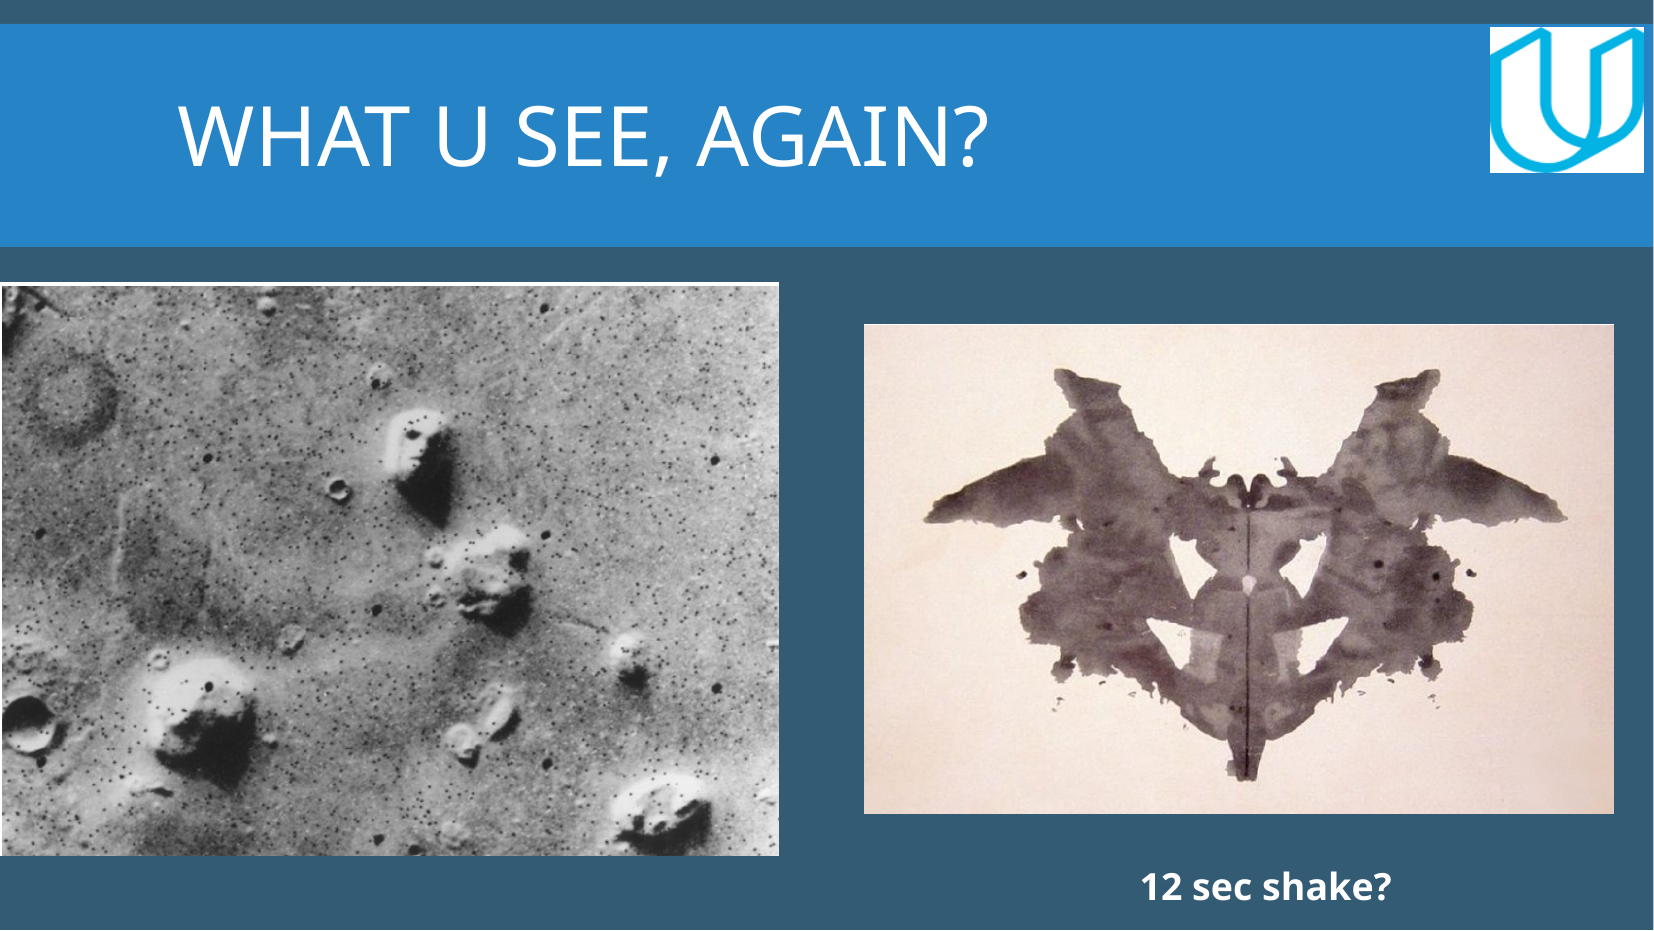

What u see, again?
12 sec shake?